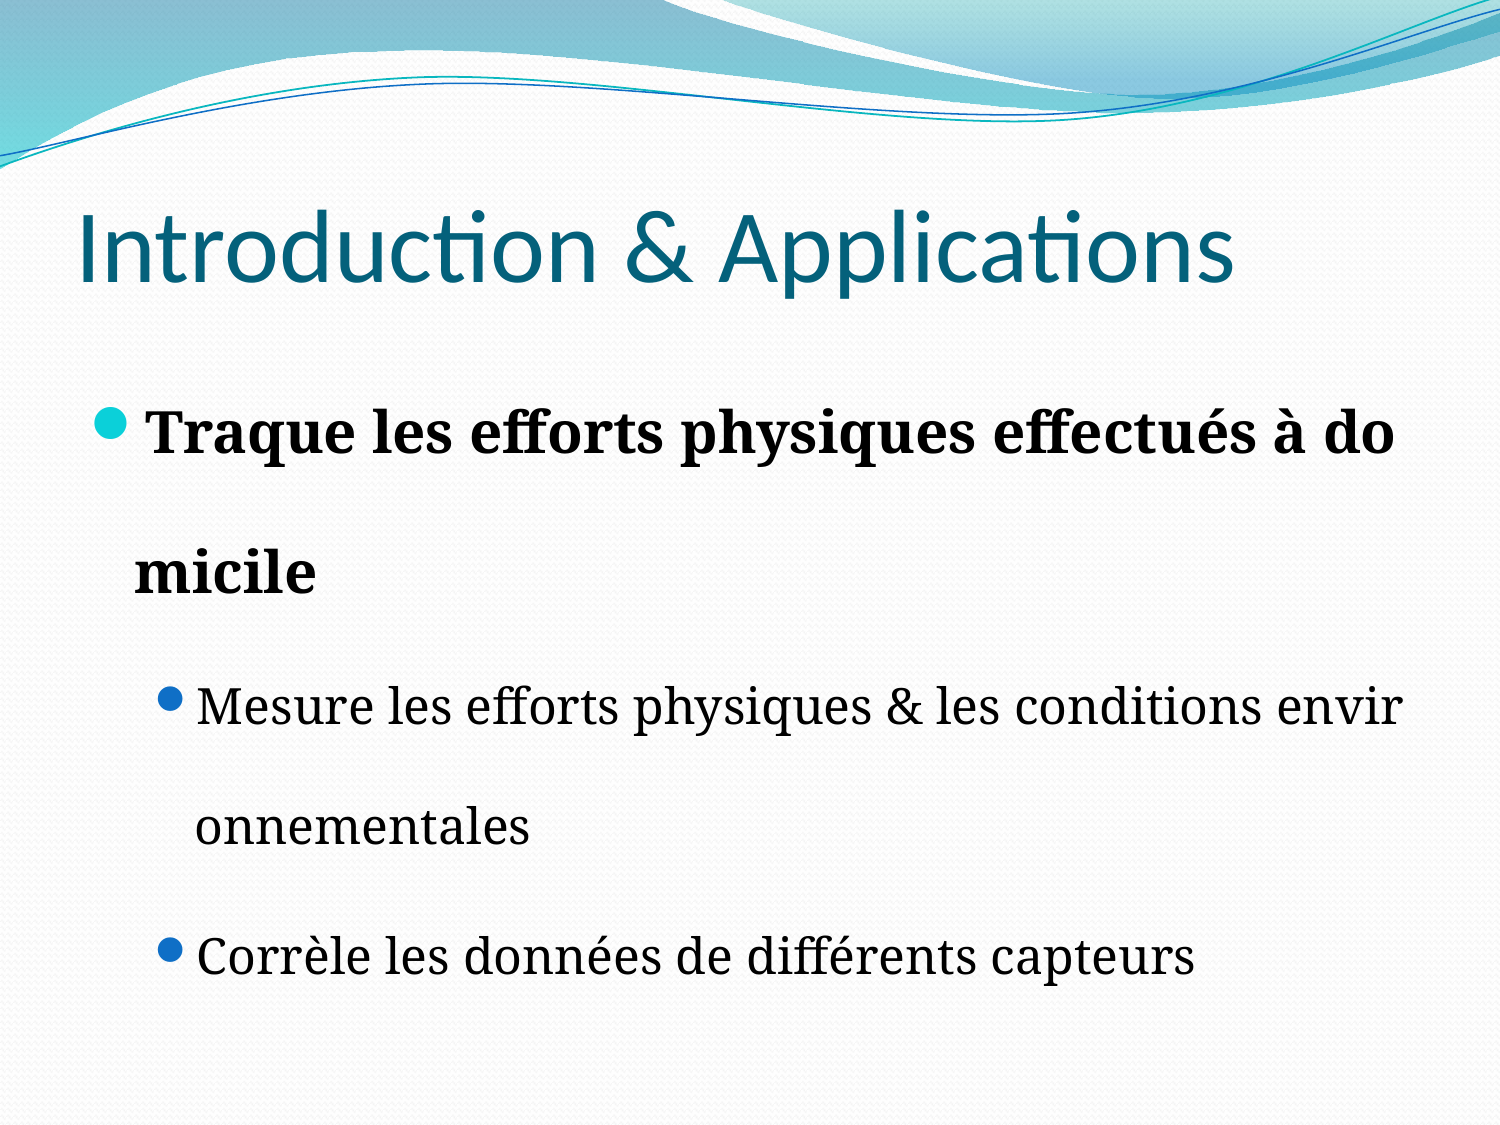

# Introduction & Applications
Traque les efforts physiques effectués à domicile
Mesure les efforts physiques & les conditions environnementales
Corrèle les données de différents capteurs